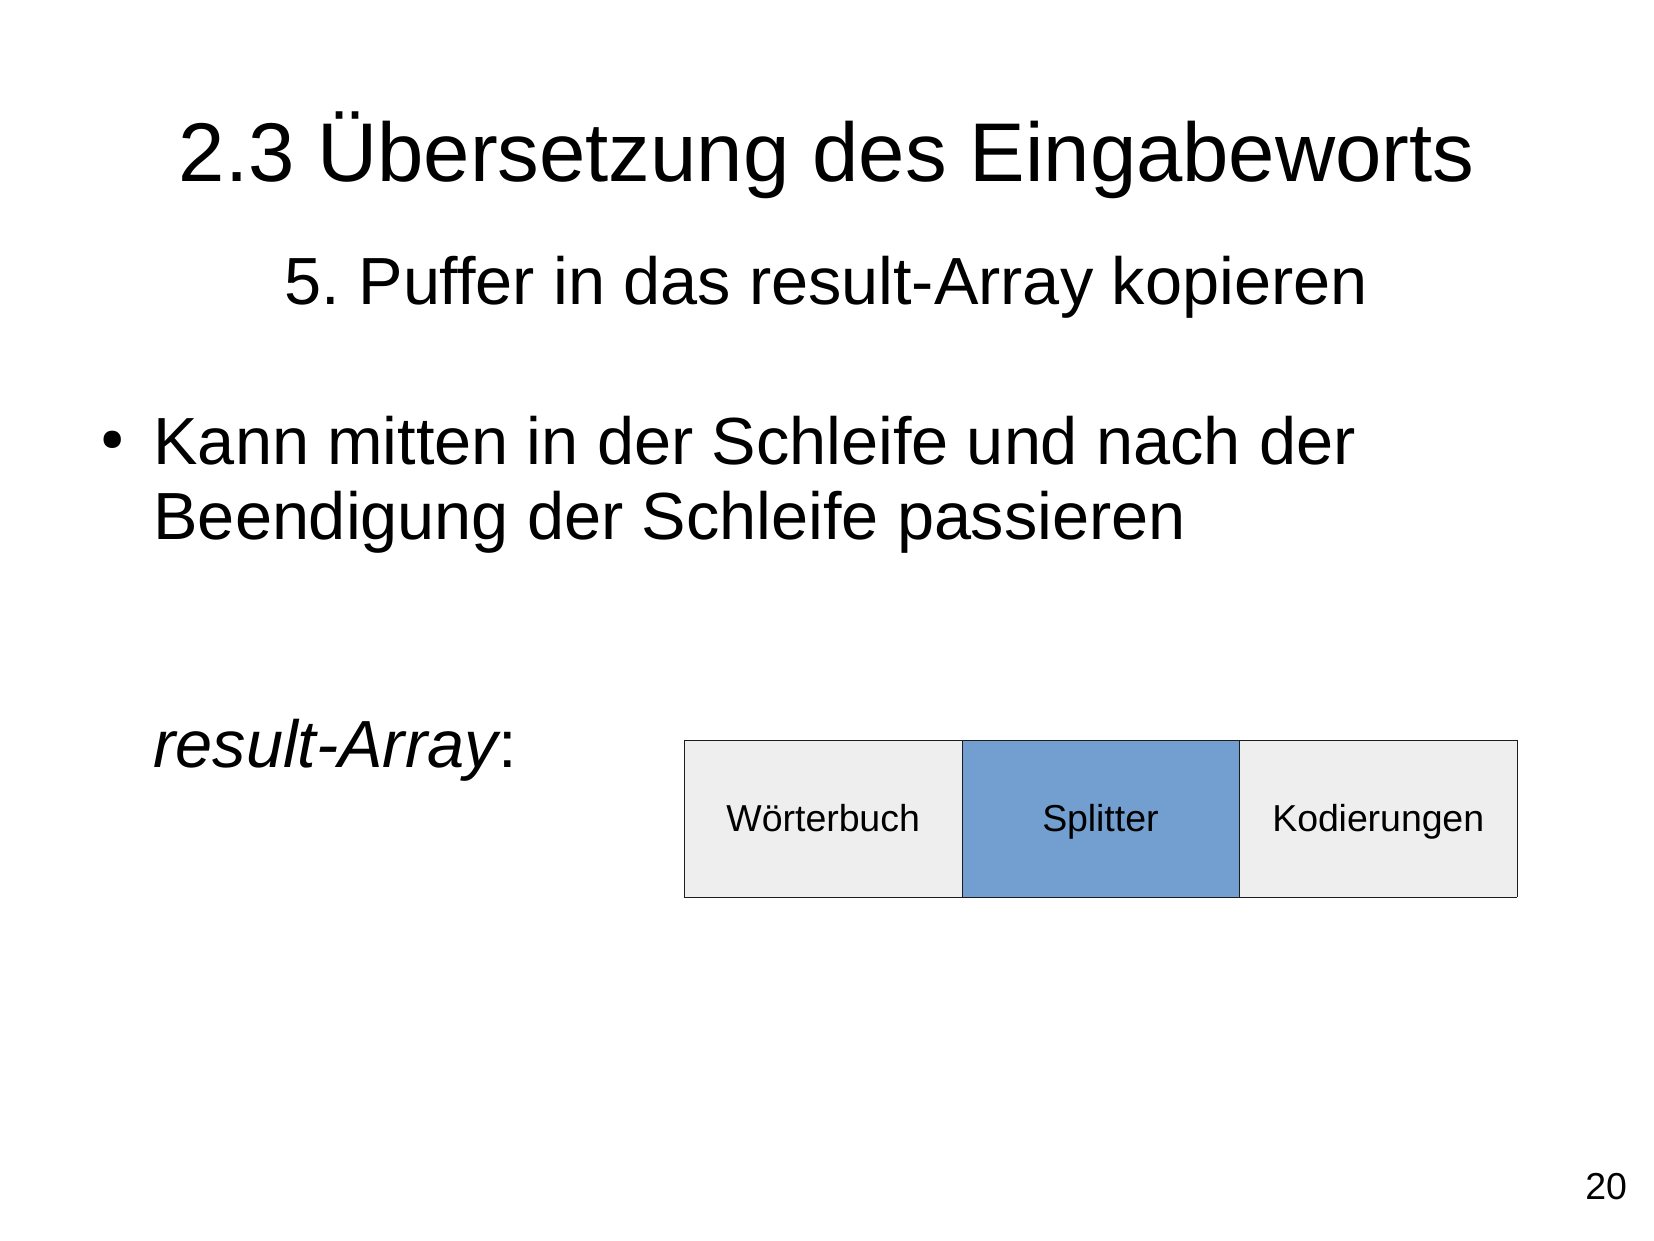

# 2.3 Übersetzung des Eingabeworts
5. Puffer in das result-Array kopieren
Kann mitten in der Schleife und nach der Beendigung der Schleife passieren
result-Array:
| Wörterbuch | Splitter | Kodierungen |
| --- | --- | --- |